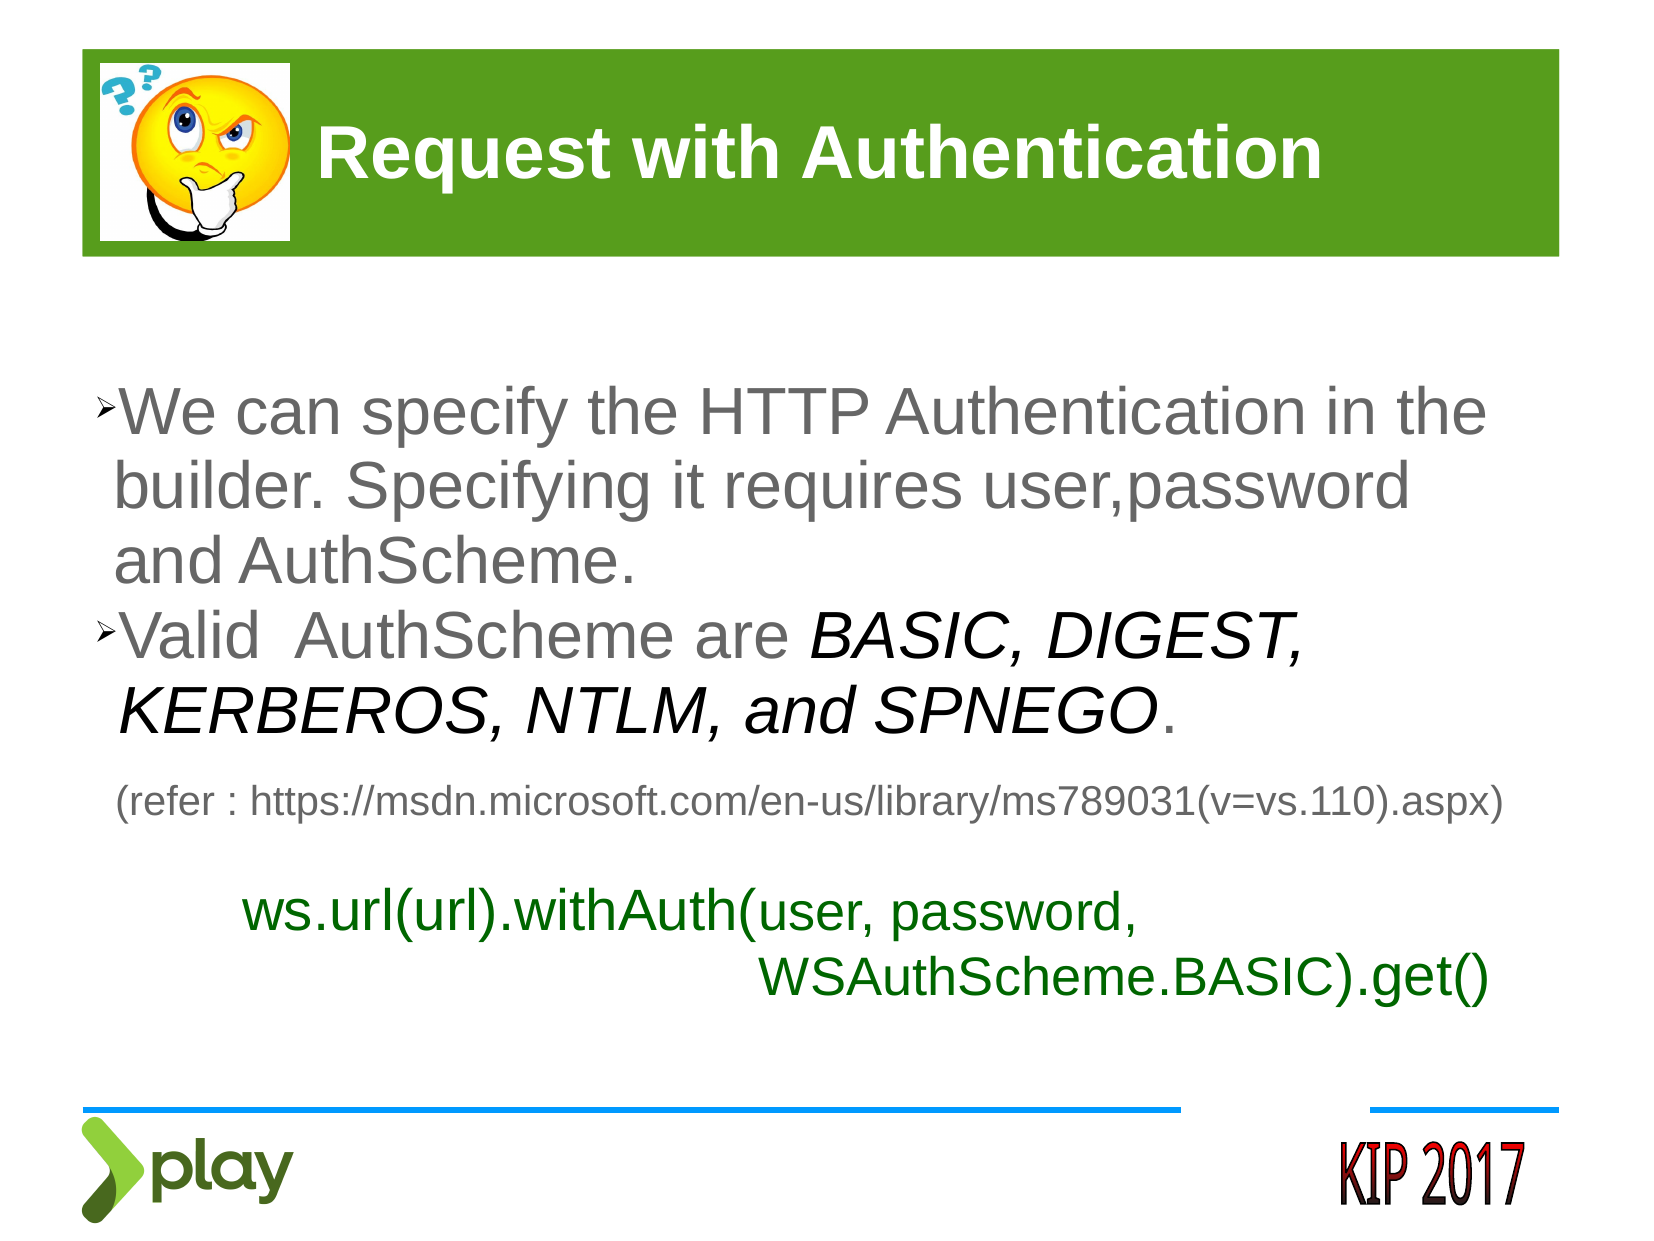

# Introduction to Play
Request with Authentication
We can specify the HTTP Authentication in the builder. Specifying it requires user,password and AuthScheme.
Valid AuthScheme are BASIC, DIGEST,
KERBEROS, NTLM, and SPNEGO.
 (refer : https://msdn.microsoft.com/en-us/library/ms789031(v=vs.110).aspx)
		ws.url(url).withAuth(user, password, 	 												WSAuthScheme.BASIC).get()